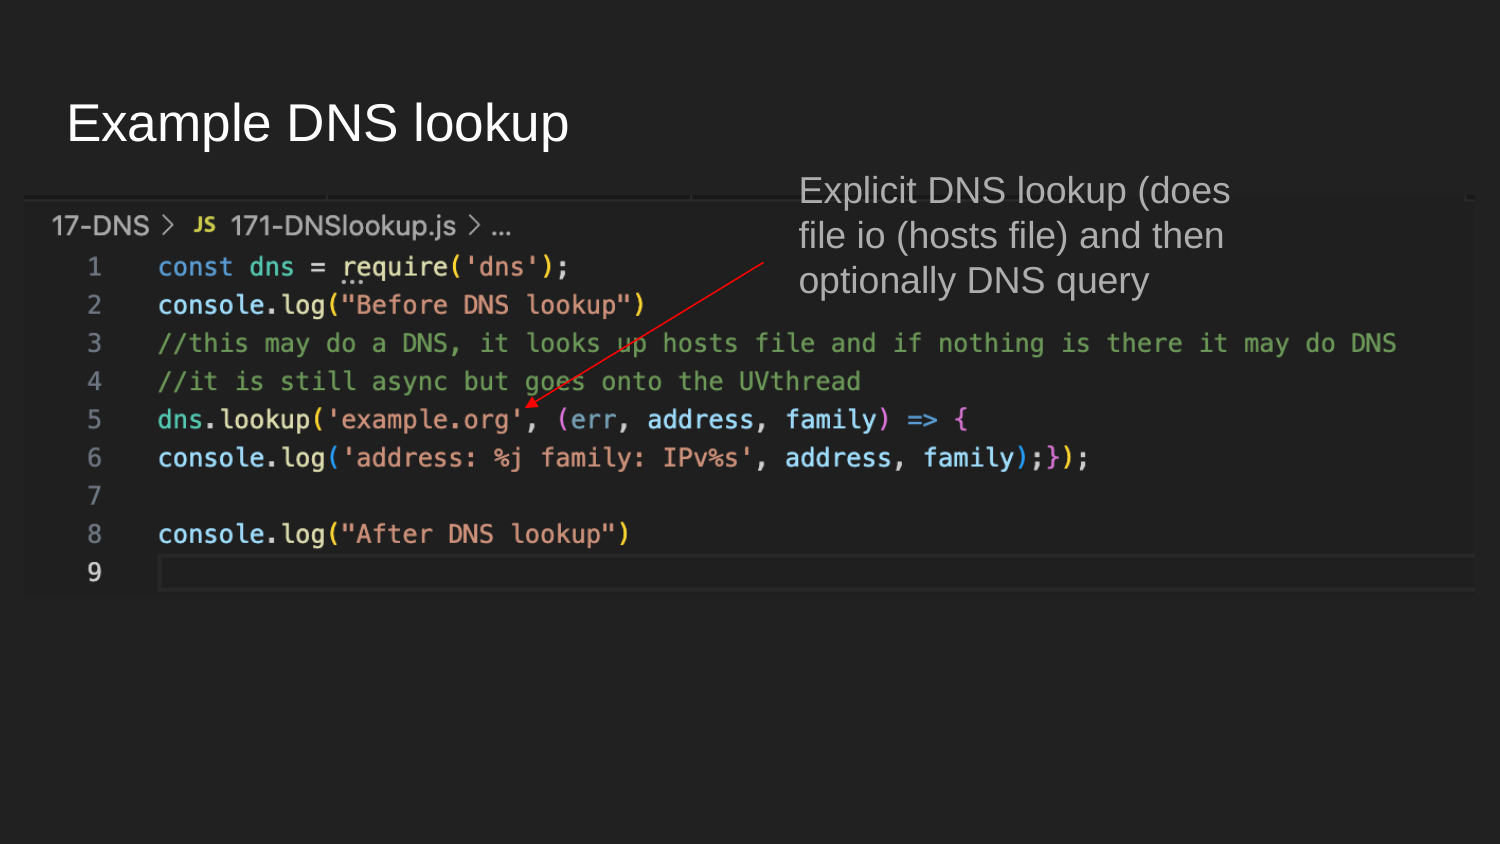

# Example DNS lookup
Explicit DNS lookup (does file io (hosts file) and then optionally DNS query